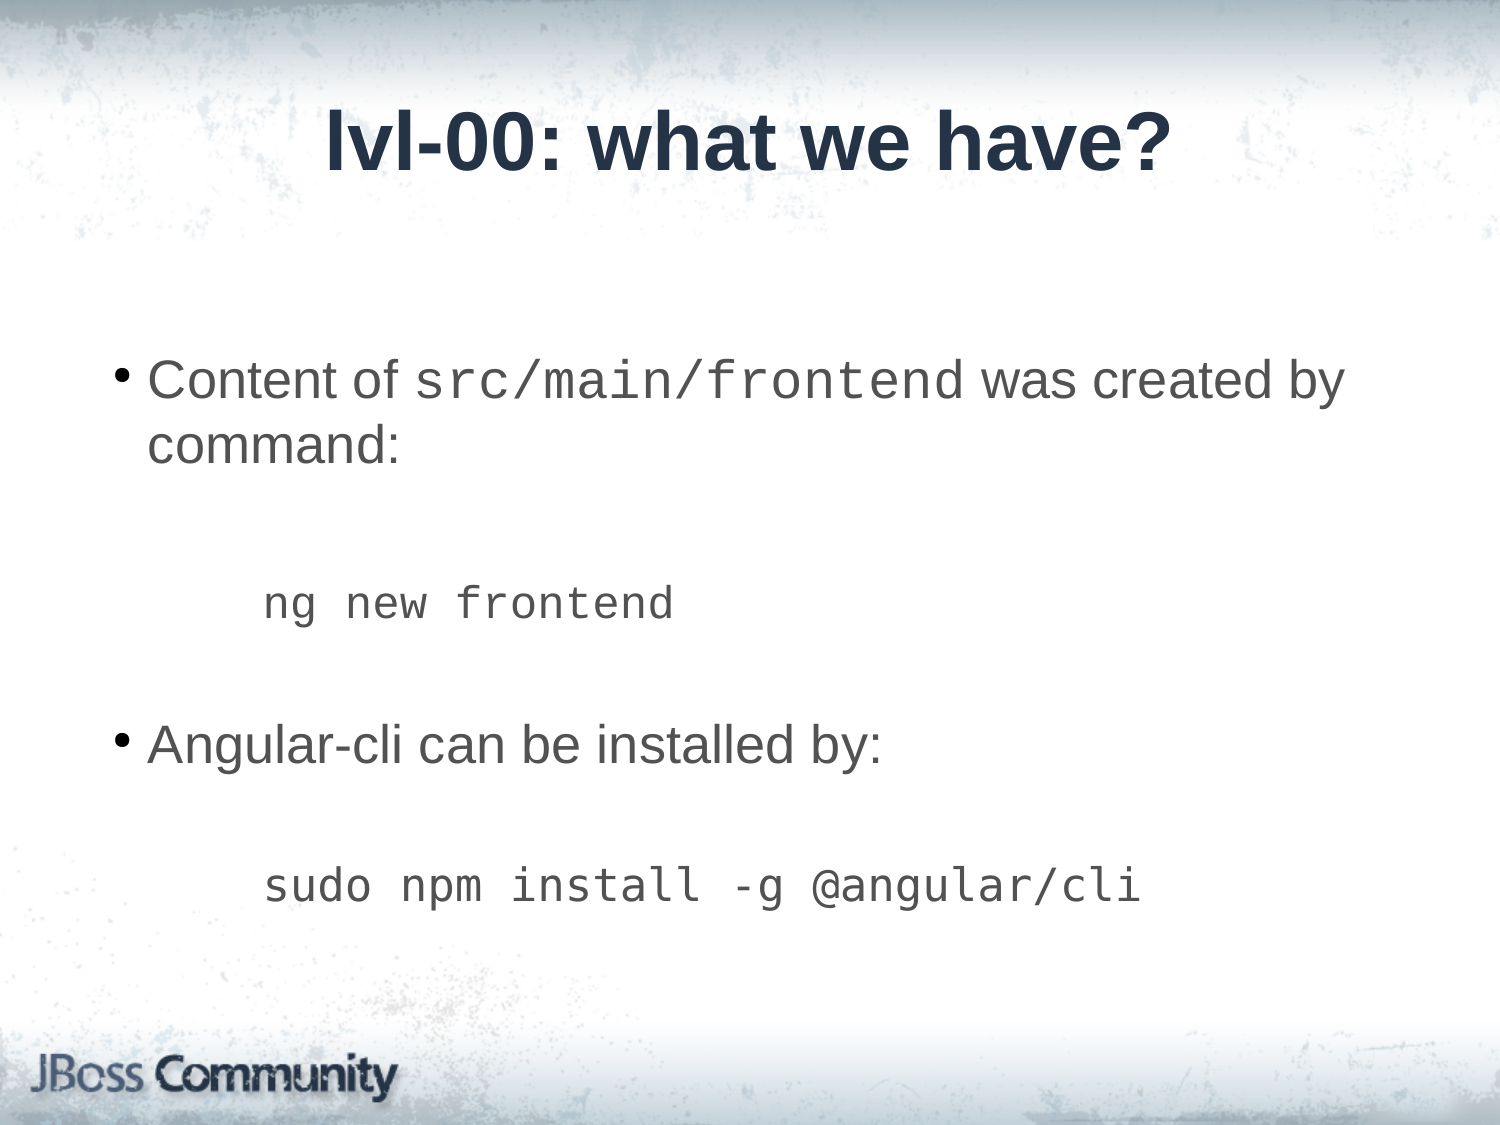

# lvl-00: what we have?
Content of src/main/frontend was created by command:
	ng new frontend
Angular-cli can be installed by:
	sudo npm install -g @angular/cli